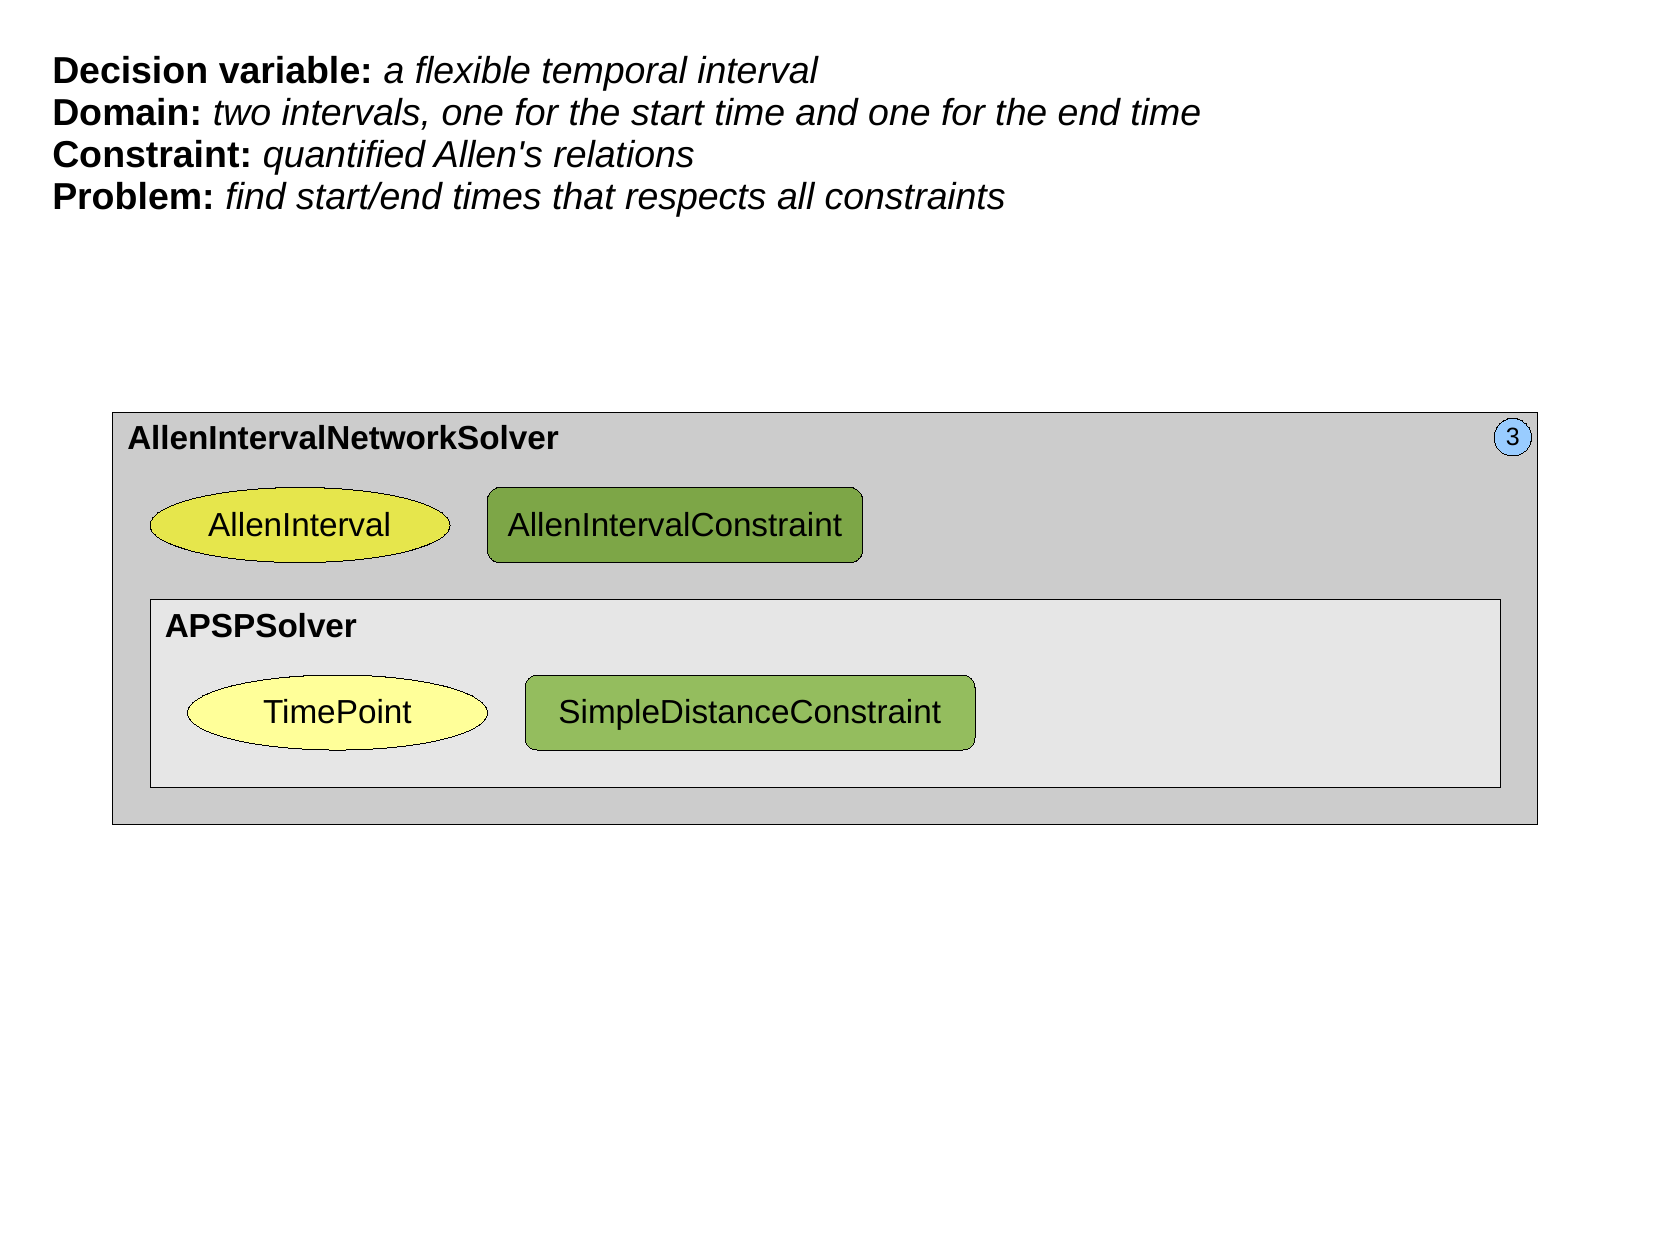

Decision variable: a flexible temporal interval
Domain: two intervals, one for the start time and one for the end time
Constraint: quantified Allen's relations
Problem: find start/end times that respects all constraints
AllenIntervalNetworkSolver
3
AllenInterval
AllenIntervalConstraint
APSPSolver
TimePoint
SimpleDistanceConstraint